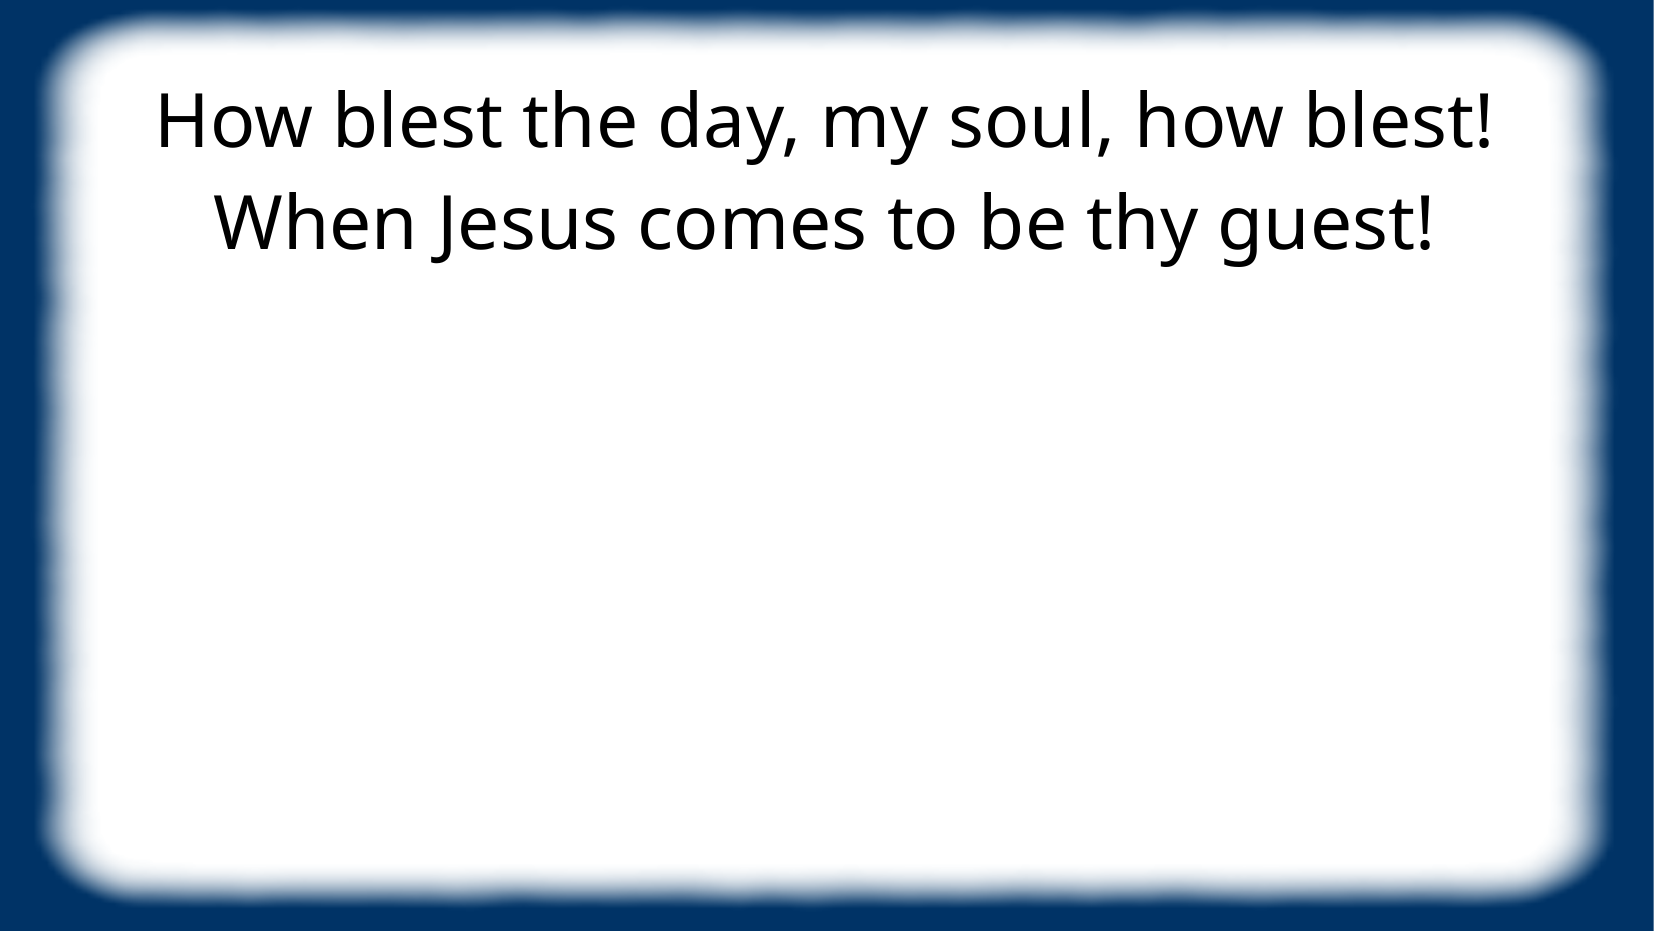

How blest the day, my soul, how blest!
When Jesus comes to be thy guest!